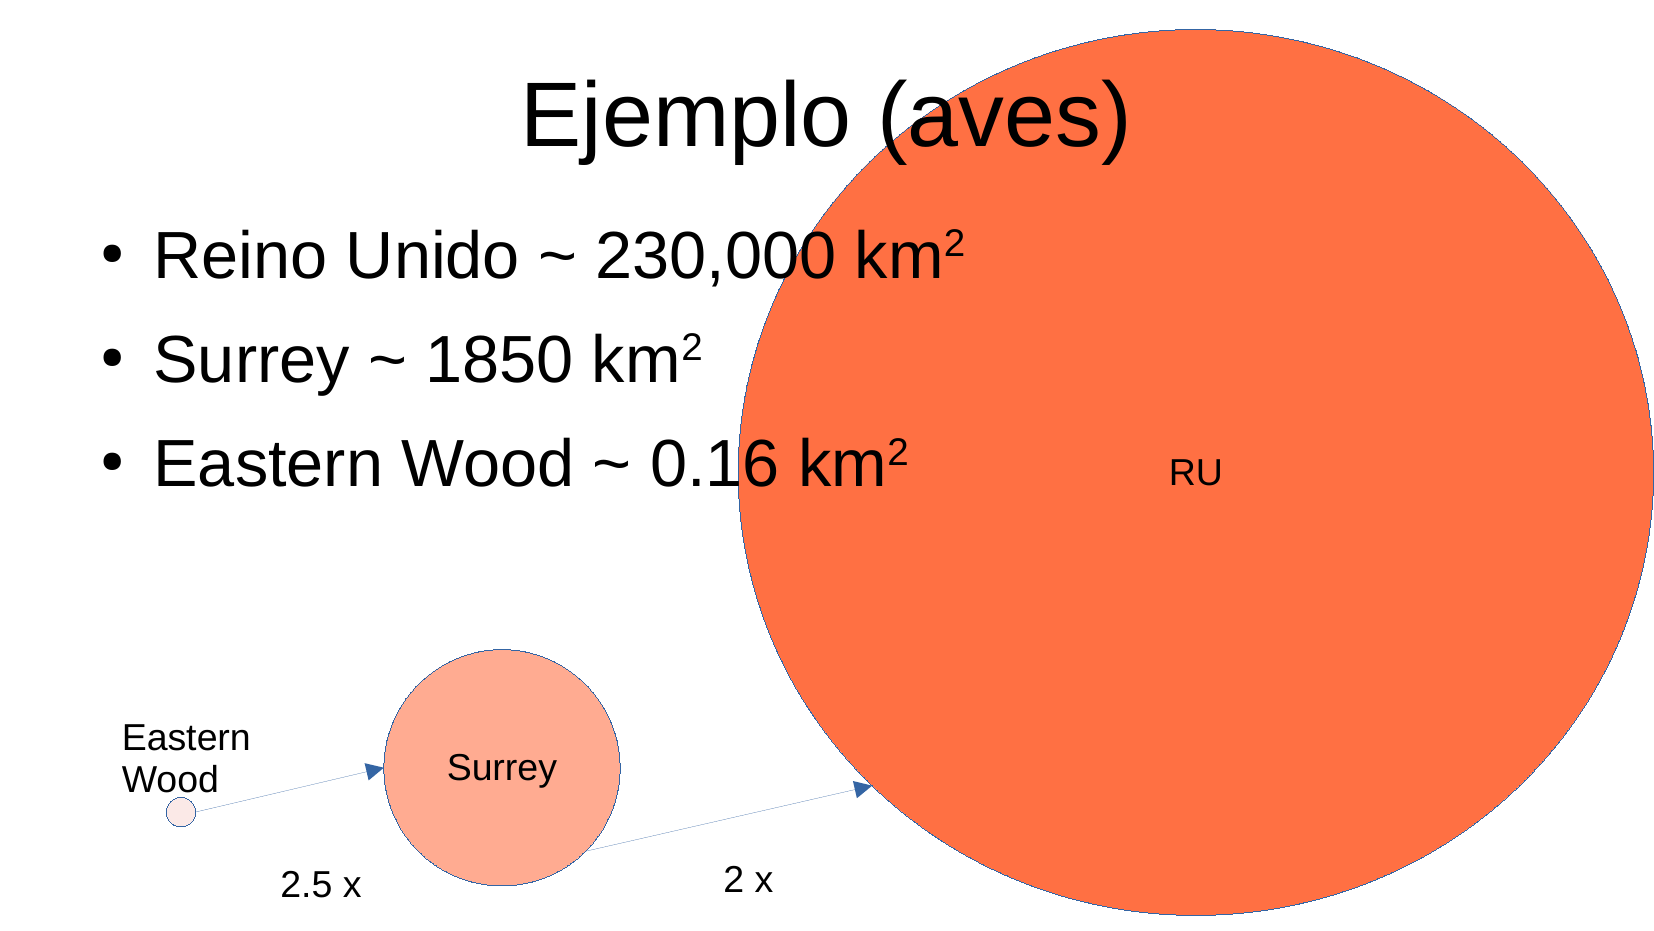

RU
# Ejemplo (aves)
Reino Unido ~ 230,000 km2
Surrey ~ 1850 km2
Eastern Wood ~ 0.16 km2
Surrey
Eastern
Wood
2 x
2.5 x